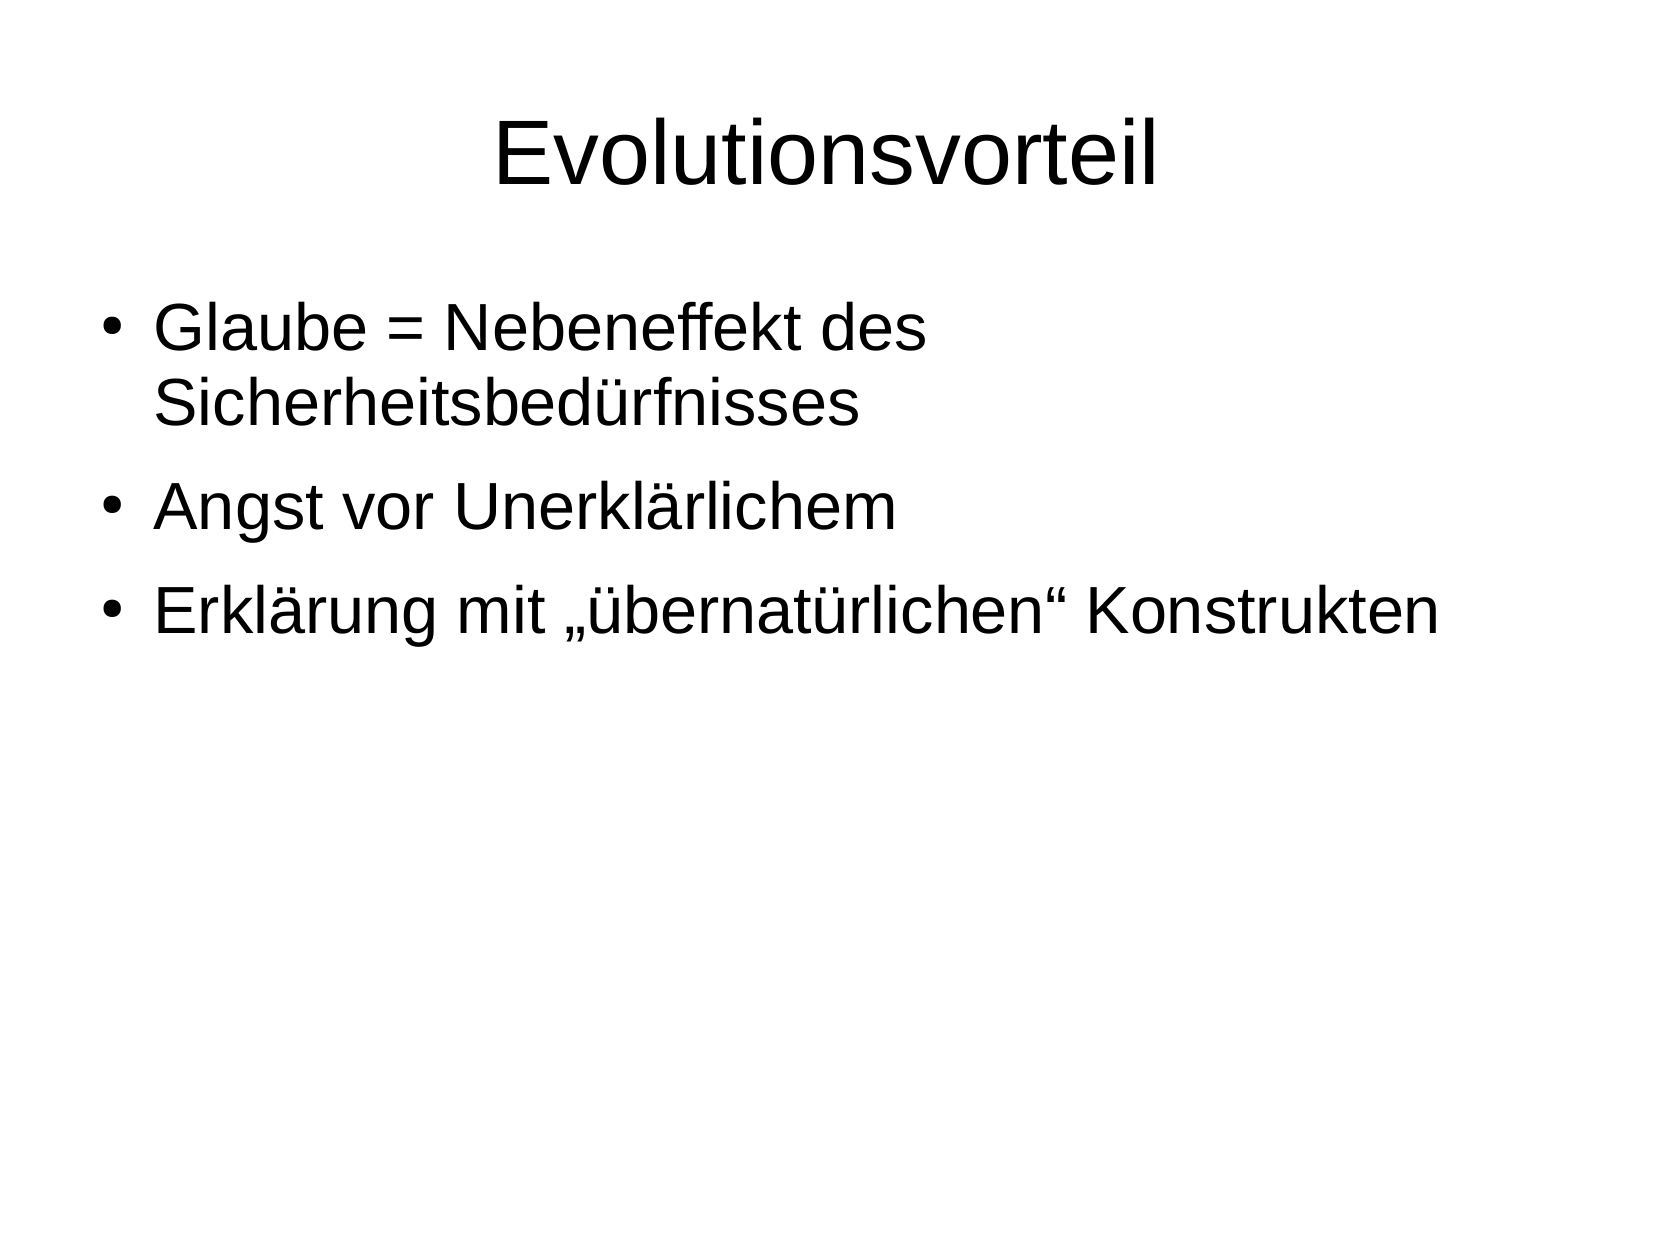

# Evolutionsvorteil
Glaube = Nebeneffekt des Sicherheitsbedürfnisses
Angst vor Unerklärlichem
Erklärung mit „übernatürlichen“ Konstrukten